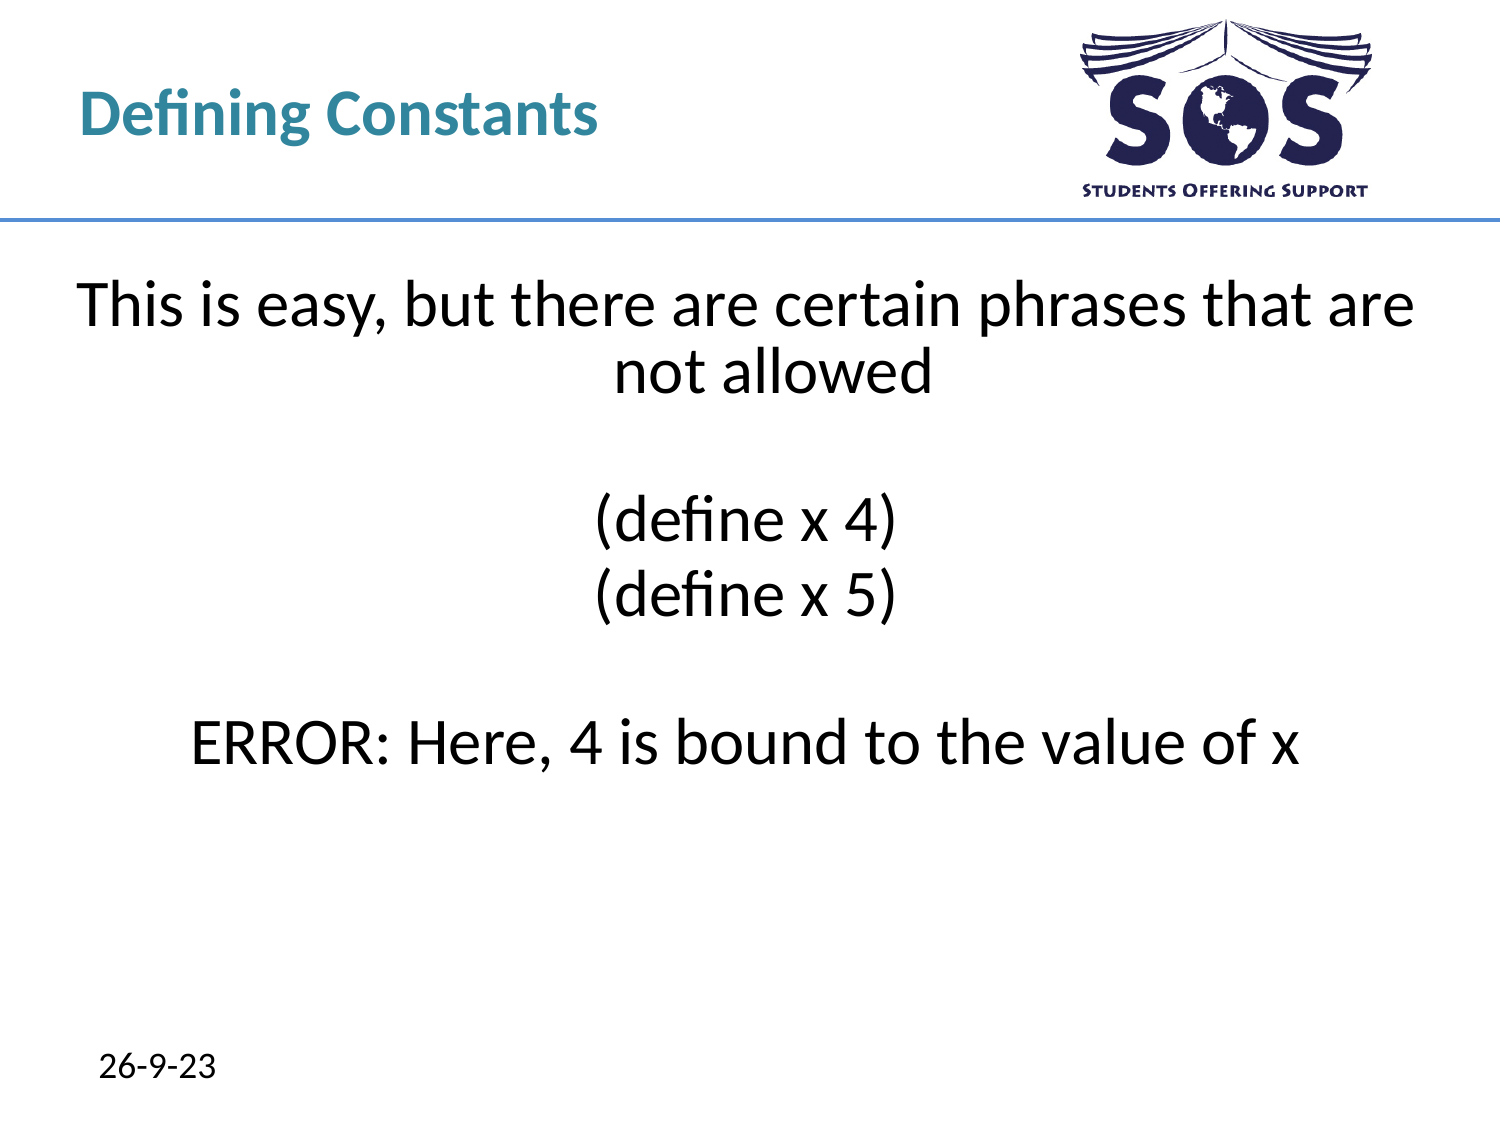

# Defining Constants
This is easy, but there are certain phrases that are not allowed
(define x 4)
(define x 5)
ERROR: Here, 4 is bound to the value of x